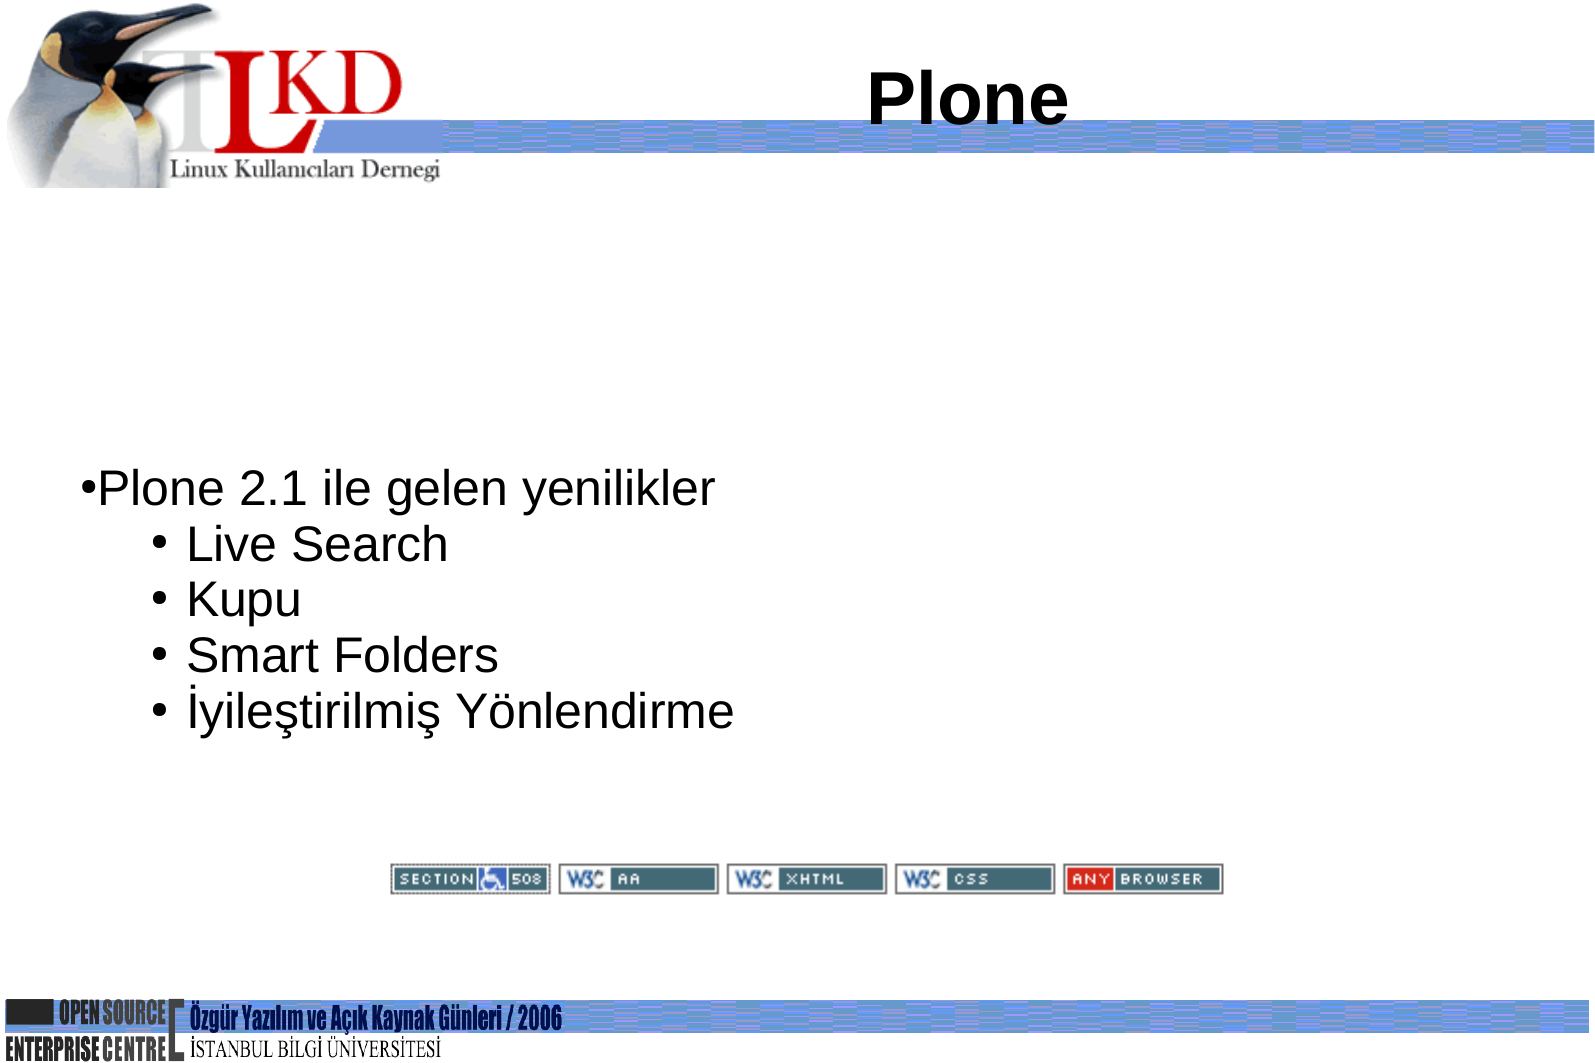

# Plone
Plone 2.1 ile gelen yenilikler
Live Search
Kupu
Smart Folders
İyileştirilmiş Yönlendirme